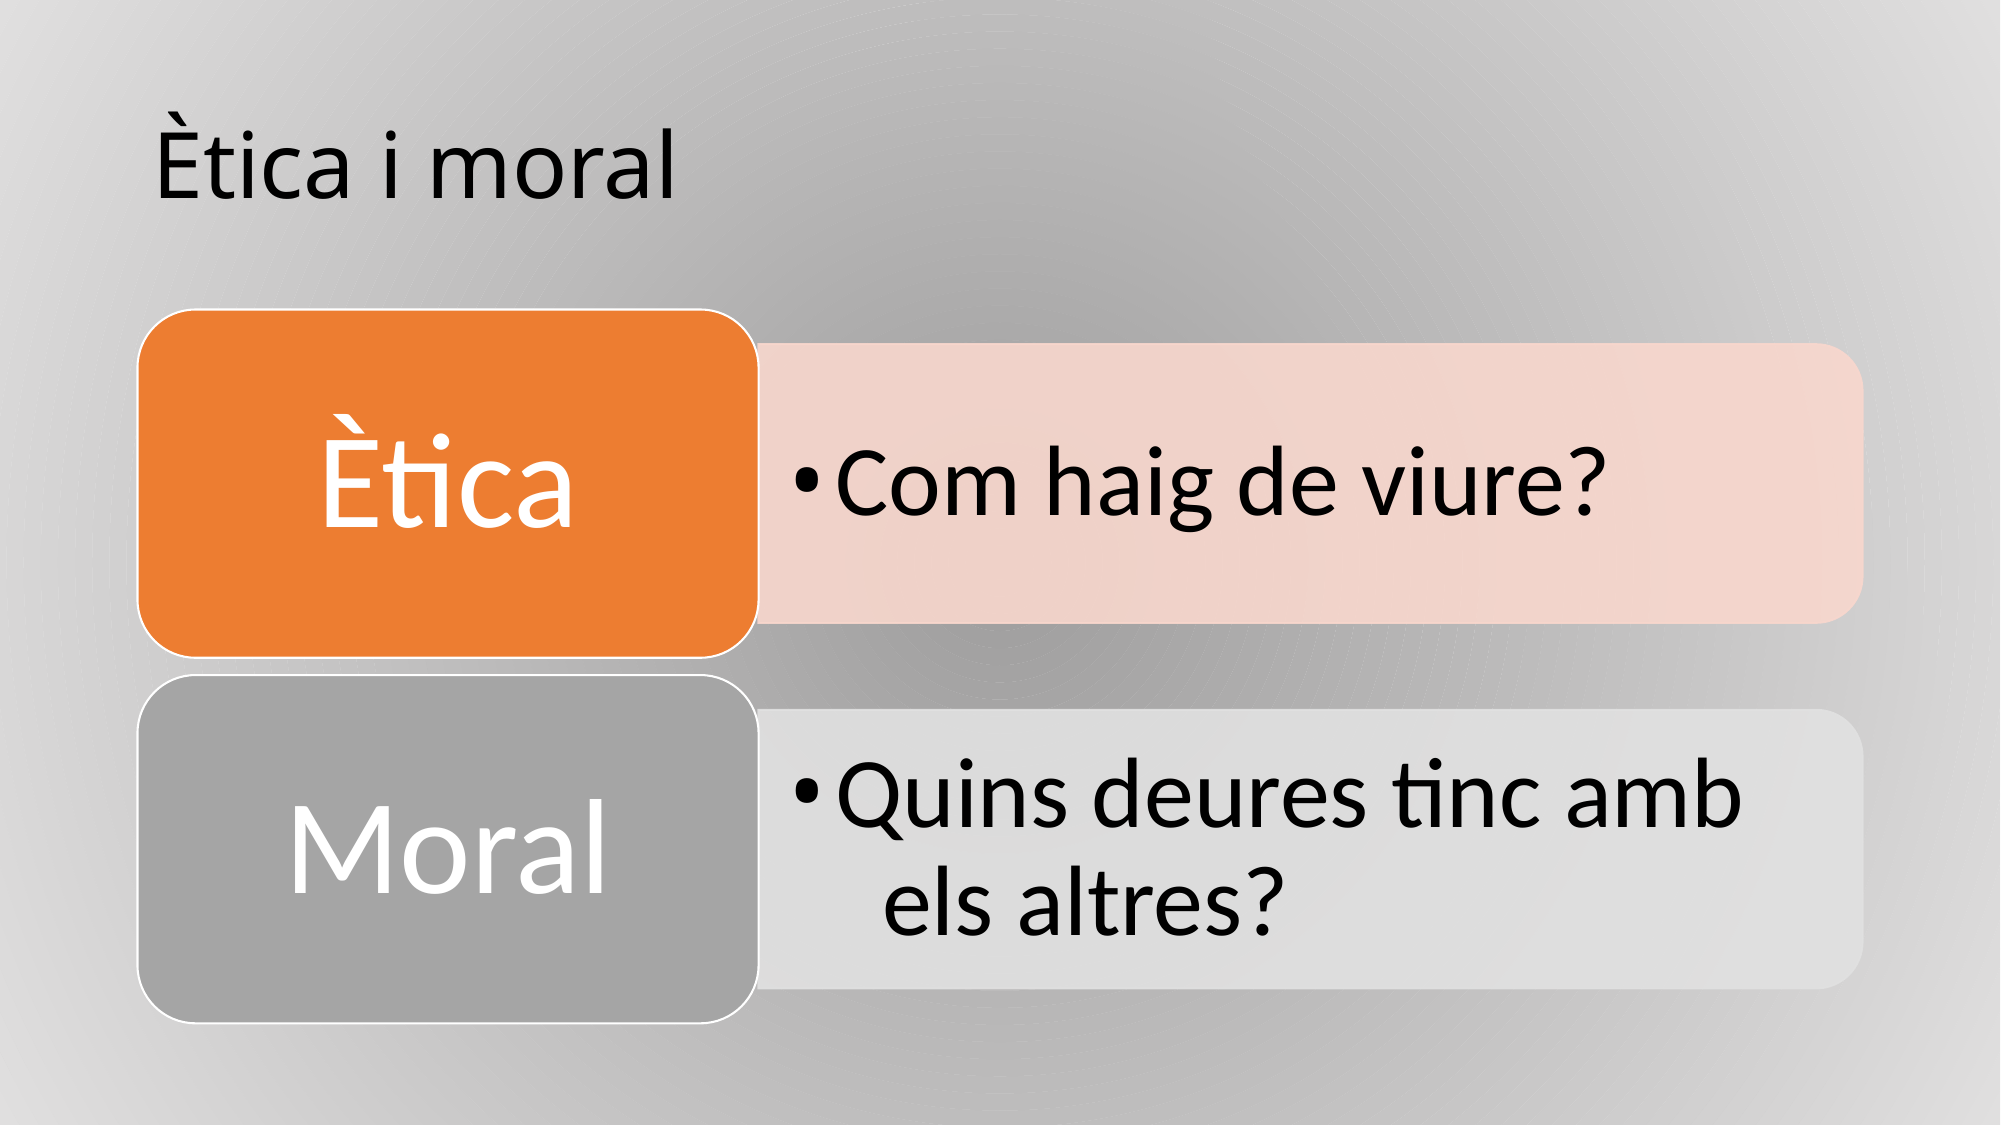

# Ètica i moral
Ètica
Com haig de viure?
Moral
Quins deures tinc amb els altres?